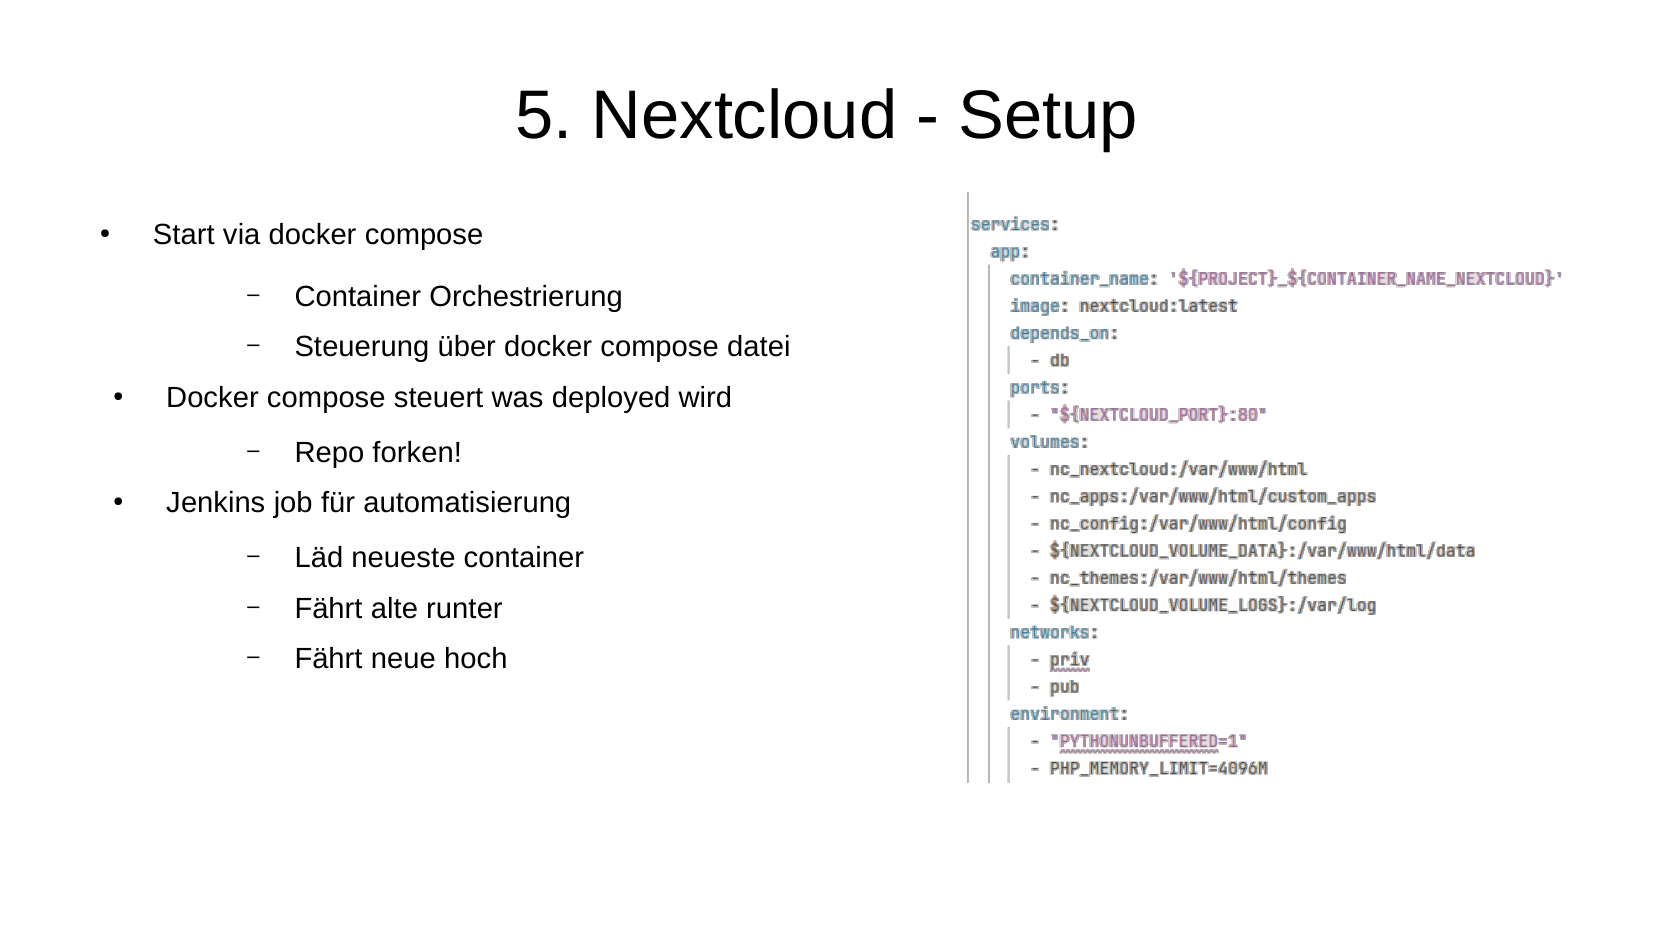

5. Nextcloud - Setup
# Start via docker compose
Container Orchestrierung
Steuerung über docker compose datei
Docker compose steuert was deployed wird
Repo forken!
Jenkins job für automatisierung
Läd neueste container
Fährt alte runter
Fährt neue hoch